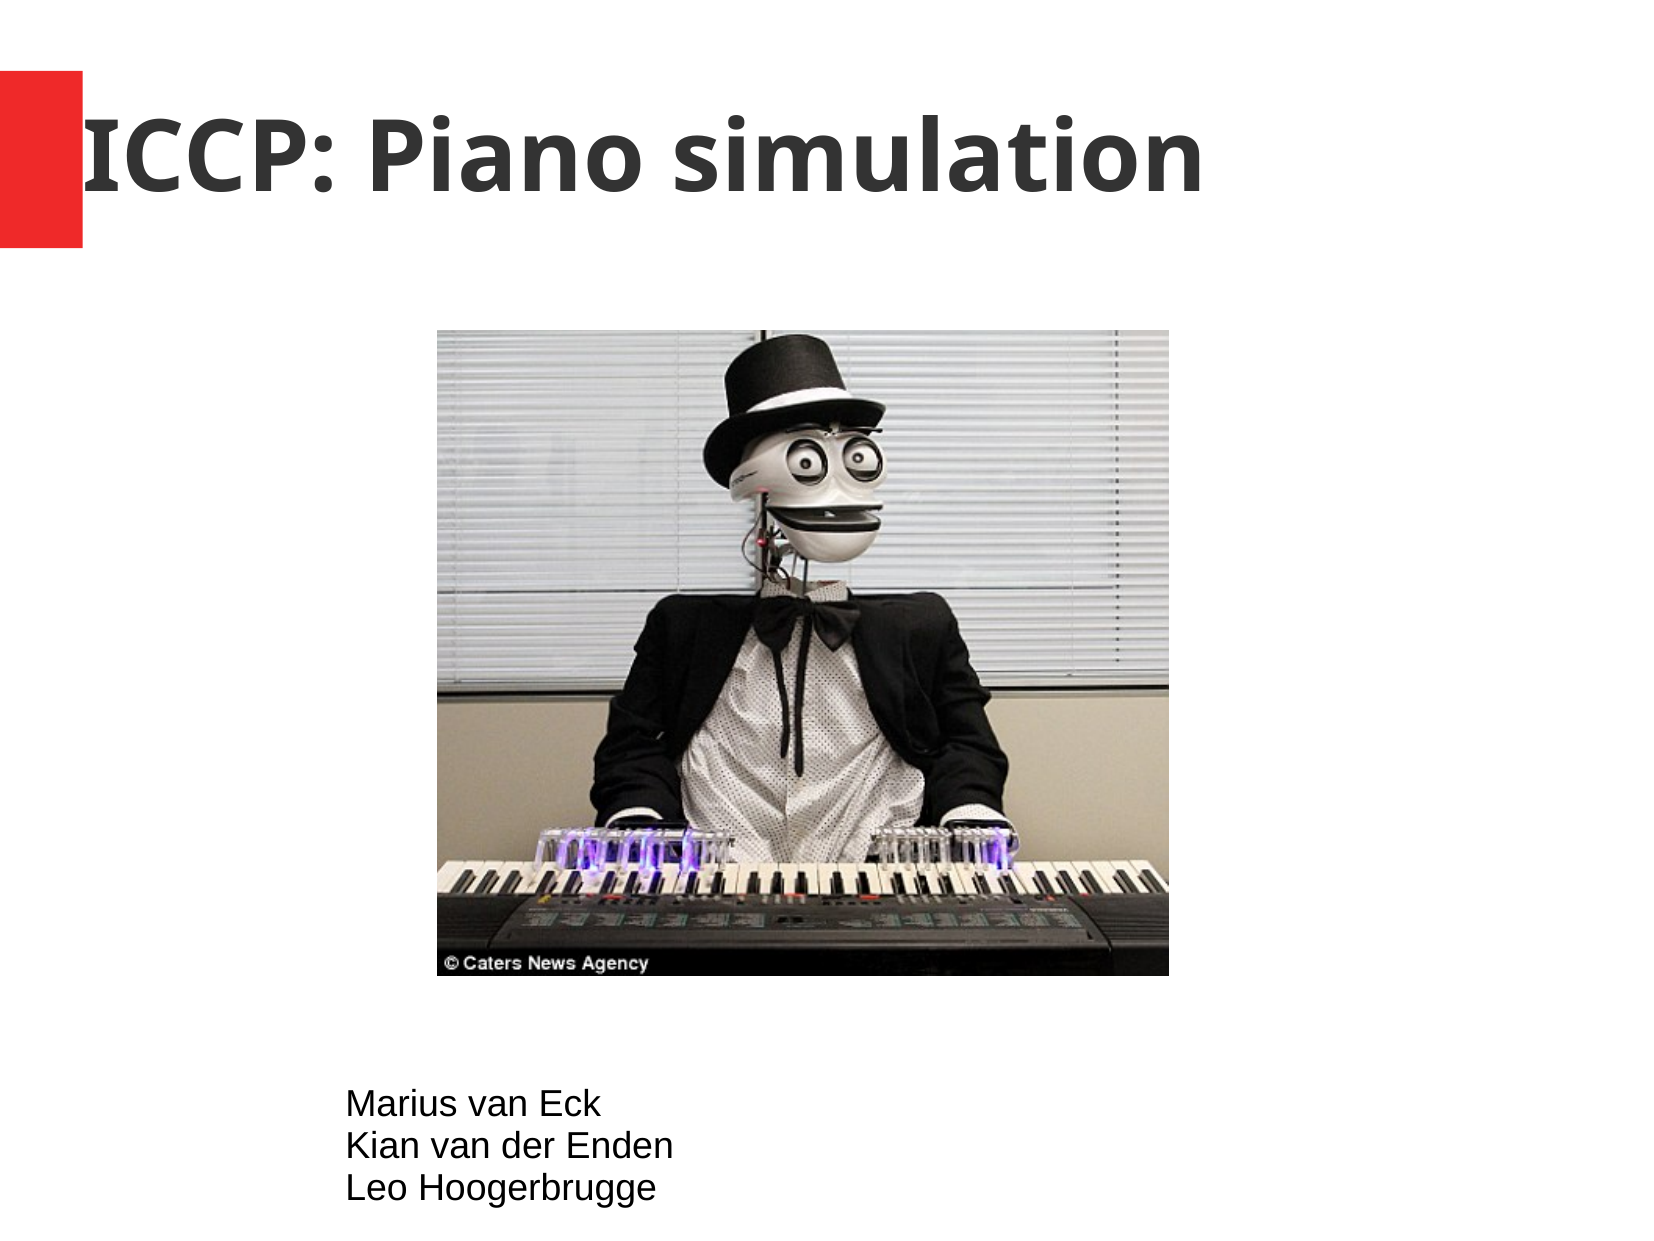

# ICCP: Piano simulation
Marius van Eck
Kian van der Enden
Leo Hoogerbrugge